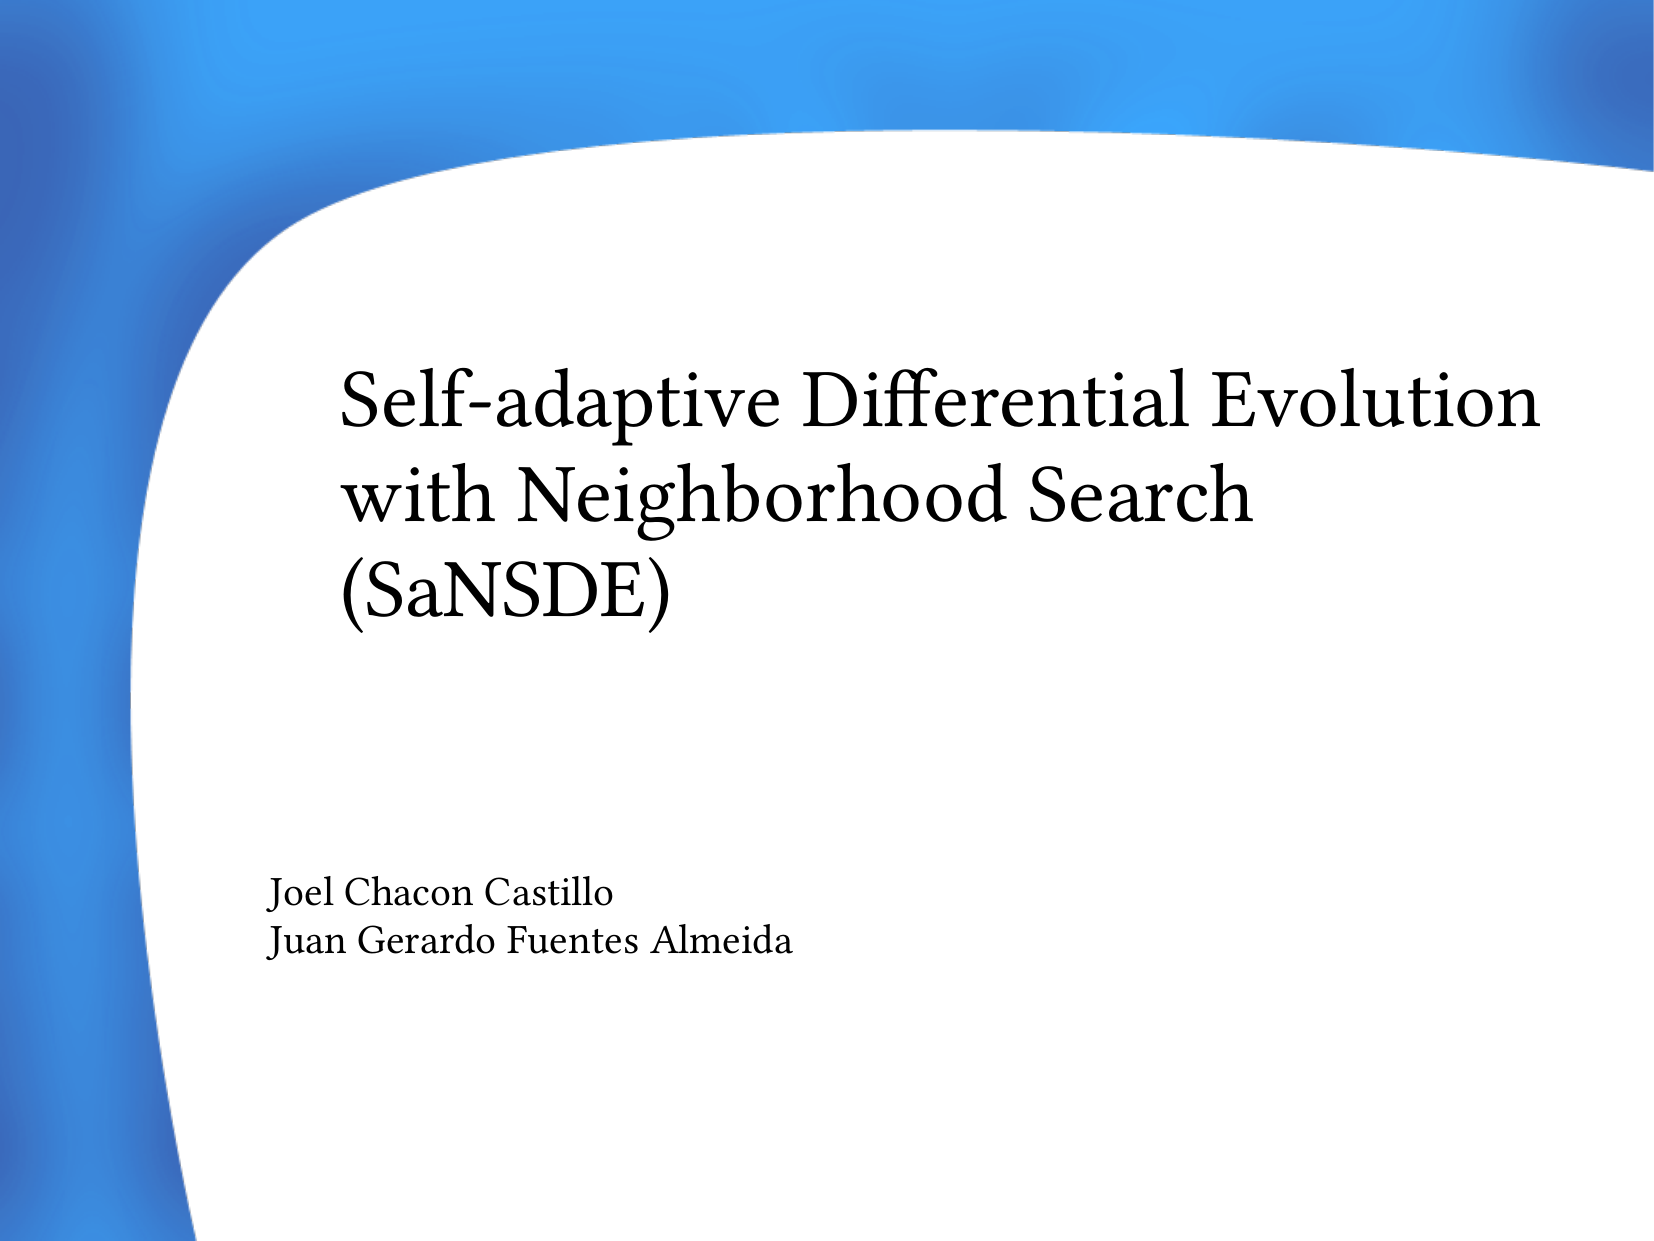

Self-adaptive Differential Evolution
with Neighborhood Search
(SaNSDE)
Joel Chacon Castillo
Juan Gerardo Fuentes Almeida